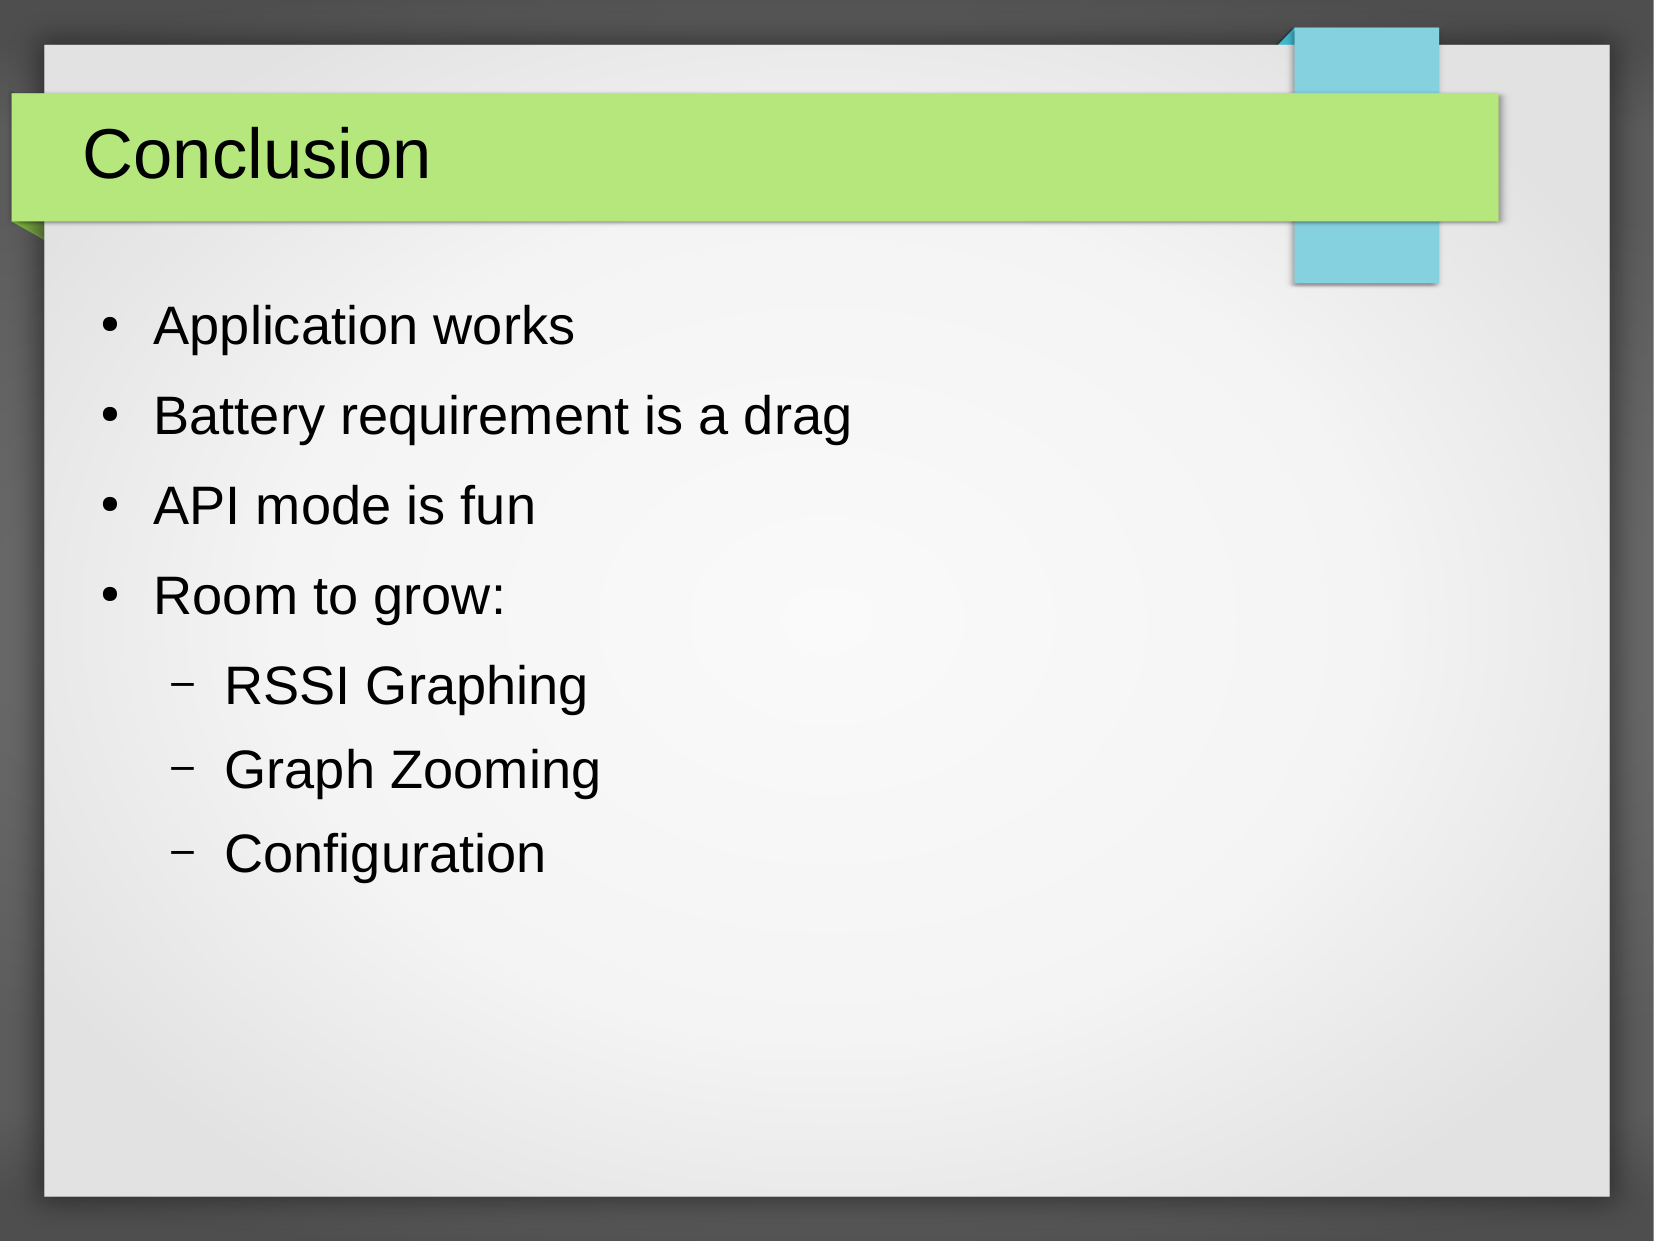

# Conclusion
Application works
Battery requirement is a drag
API mode is fun
Room to grow:
RSSI Graphing
Graph Zooming
Configuration